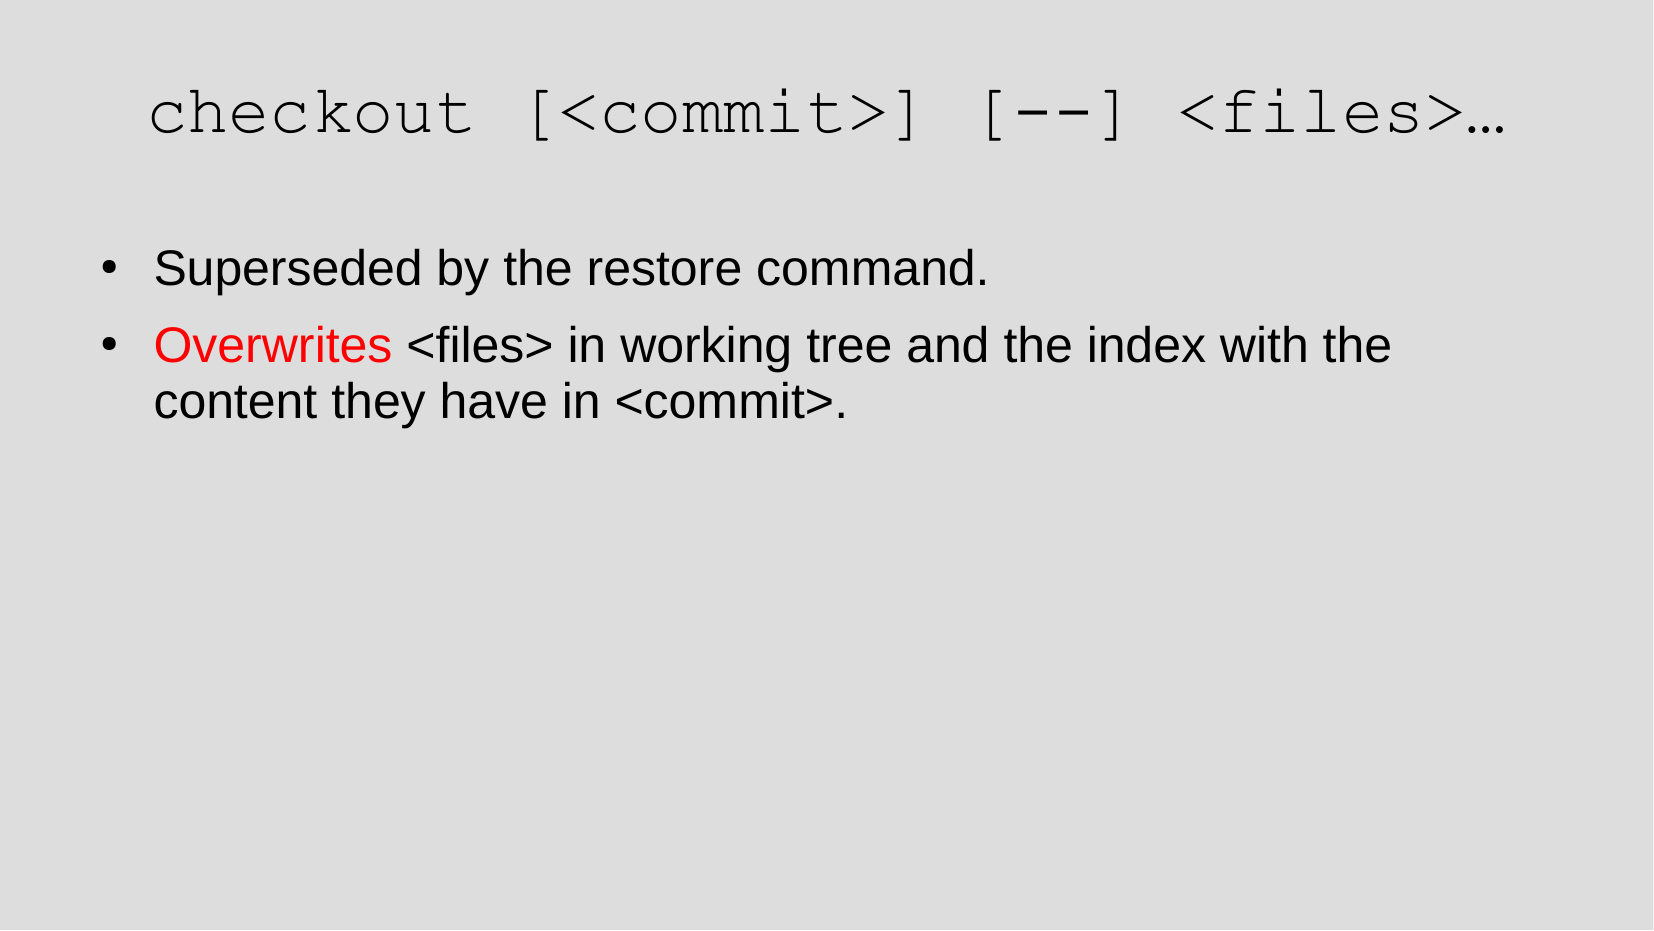

# checkout [<commit>] [--] <files>…
Superseded by the restore command.
Overwrites <files> in working tree and the index with the content they have in <commit>.